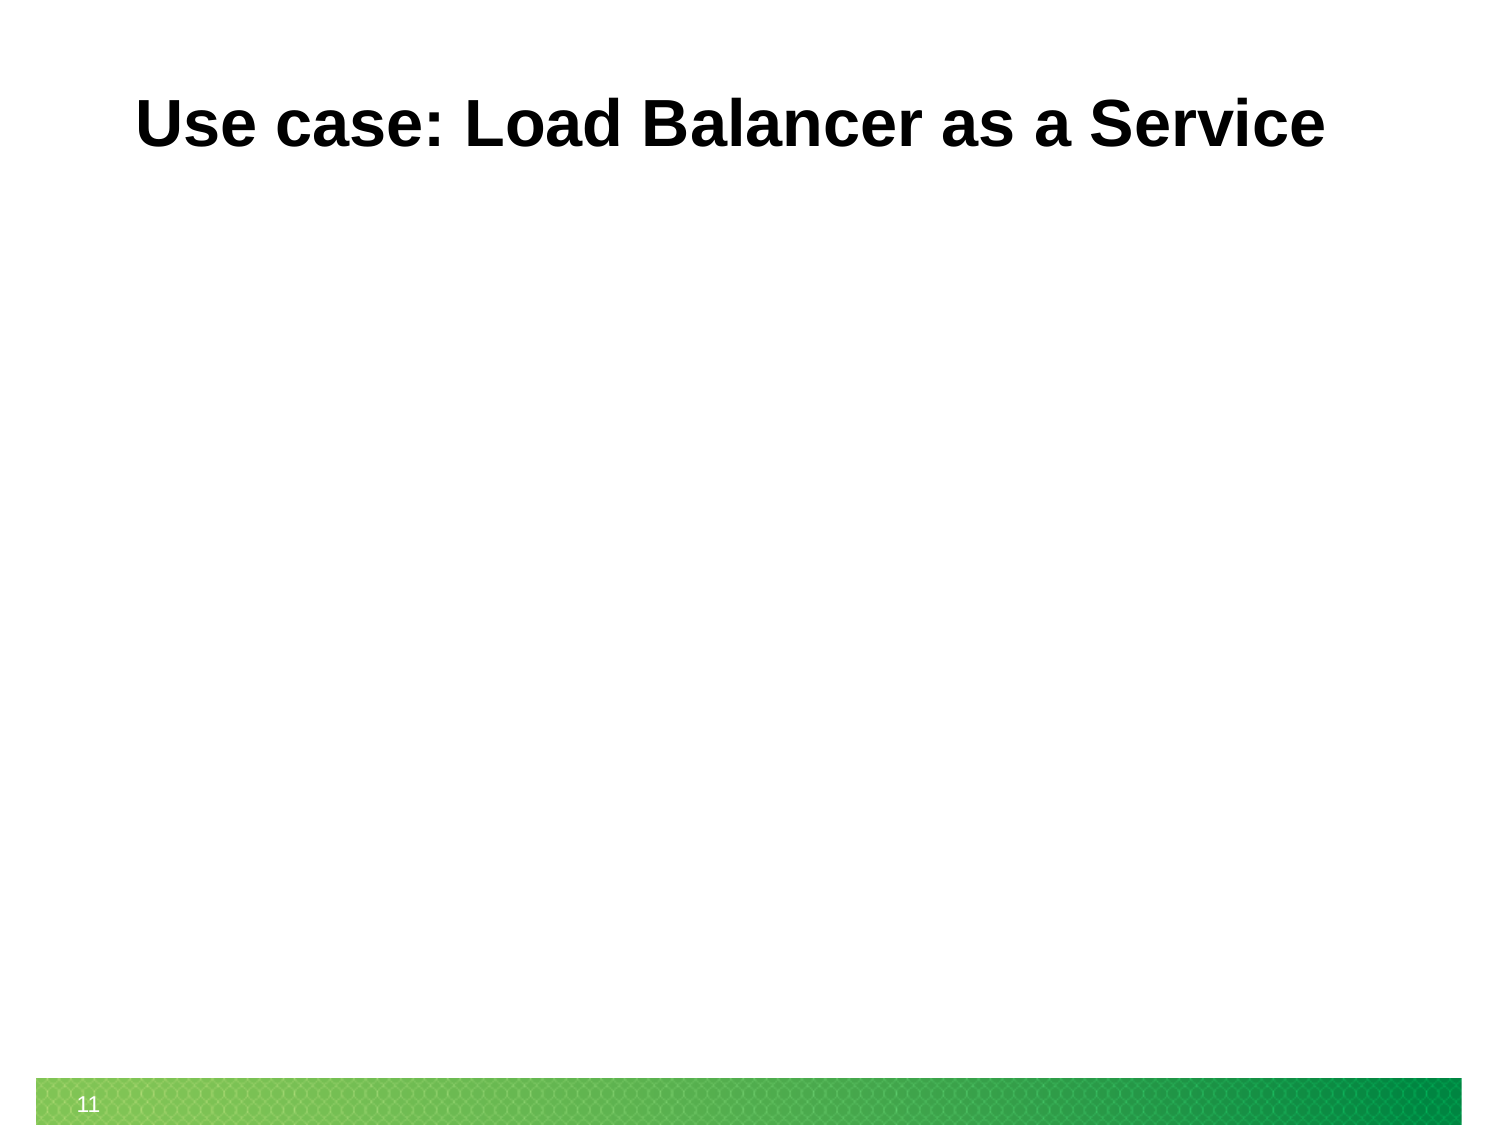

# Use case: Load Balancer as a Service